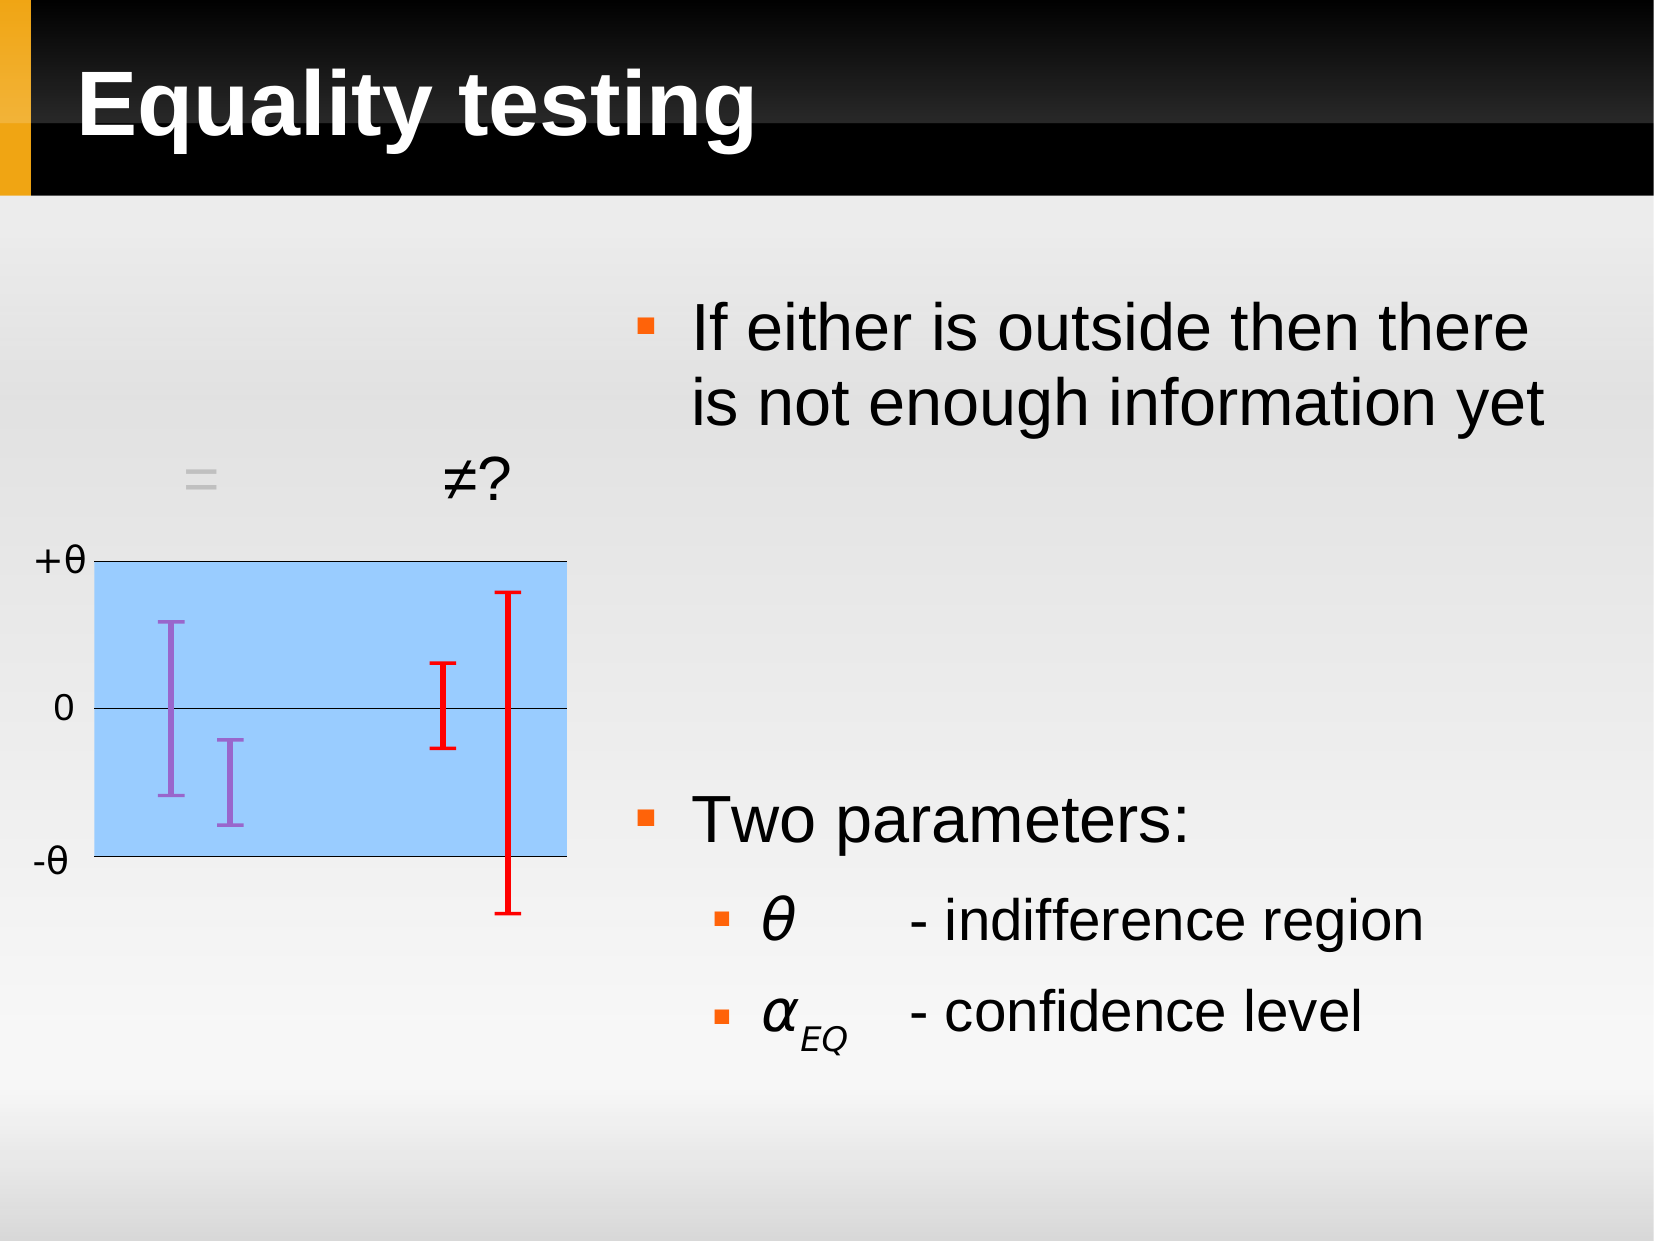

# Equality testing
If either is outside then there is not enough information yet
Two parameters:
θ 		- indifference region
αEQ 	- confidence level
=
≠?
+θ
 0
-θ